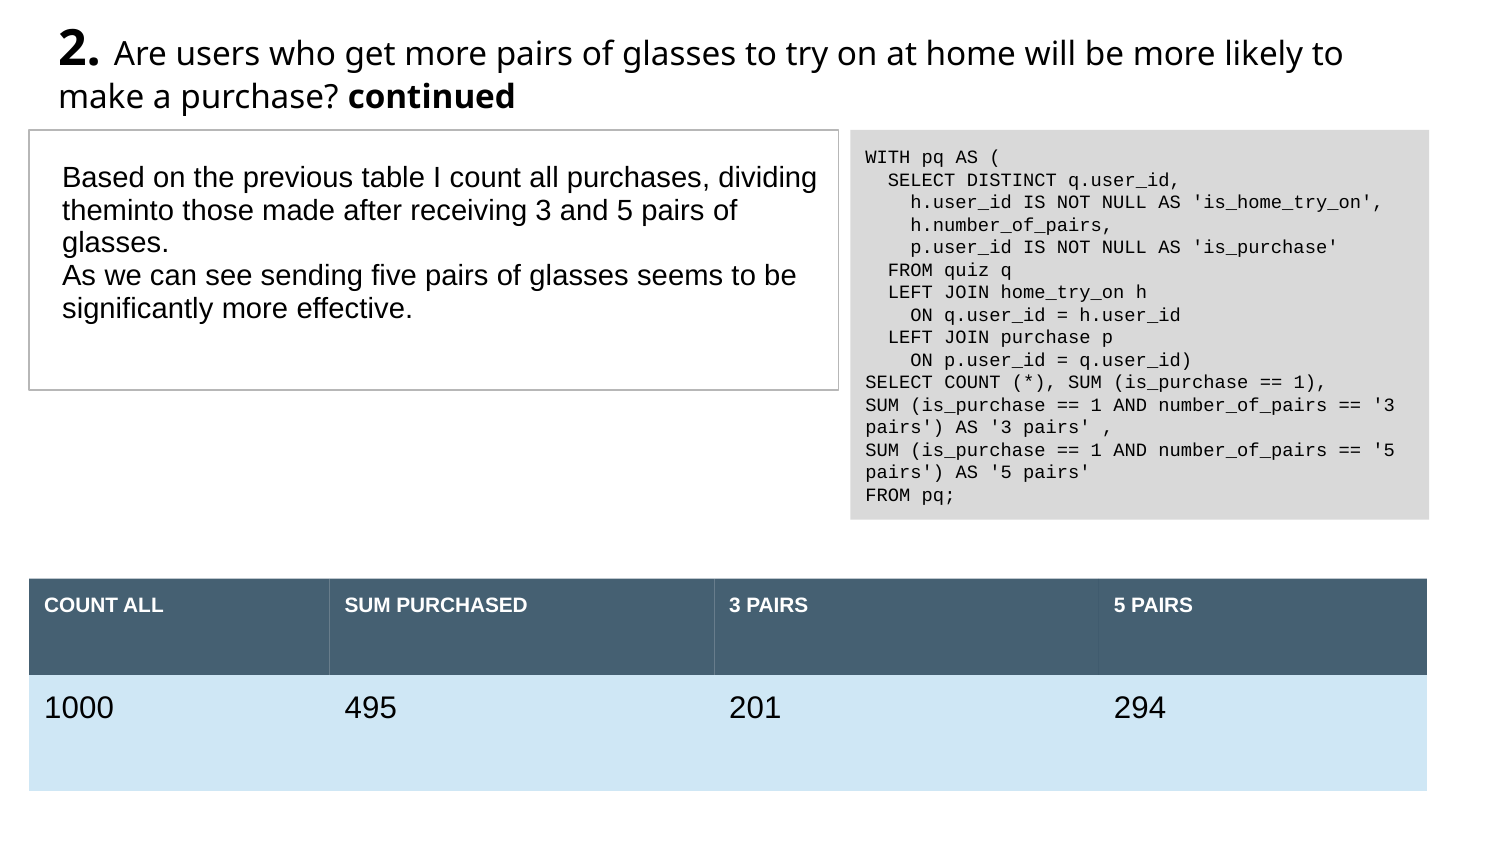

2. Are users who get more pairs of glasses to try on at home will be more likely to make a purchase? continued
WITH pq AS (
 SELECT DISTINCT q.user_id,
 h.user_id IS NOT NULL AS 'is_home_try_on',
 h.number_of_pairs,
 p.user_id IS NOT NULL AS 'is_purchase'
 FROM quiz q
 LEFT JOIN home_try_on h
 ON q.user_id = h.user_id
 LEFT JOIN purchase p
 ON p.user_id = q.user_id)
SELECT COUNT (*), SUM (is_purchase == 1),
SUM (is_purchase == 1 AND number_of_pairs == '3 pairs') AS '3 pairs' ,
SUM (is_purchase == 1 AND number_of_pairs == '5 pairs') AS '5 pairs'
FROM pq;
Based on the previous table I count all purchases, dividing
theminto those made after receiving 3 and 5 pairs of
glasses.
As we can see sending five pairs of glasses seems to be
significantly more effective.
| COUNT ALL | SUM PURCHASED | 3 PAIRS | 5 PAIRS |
| --- | --- | --- | --- |
| 1000 | 495 | 201 | 294 |